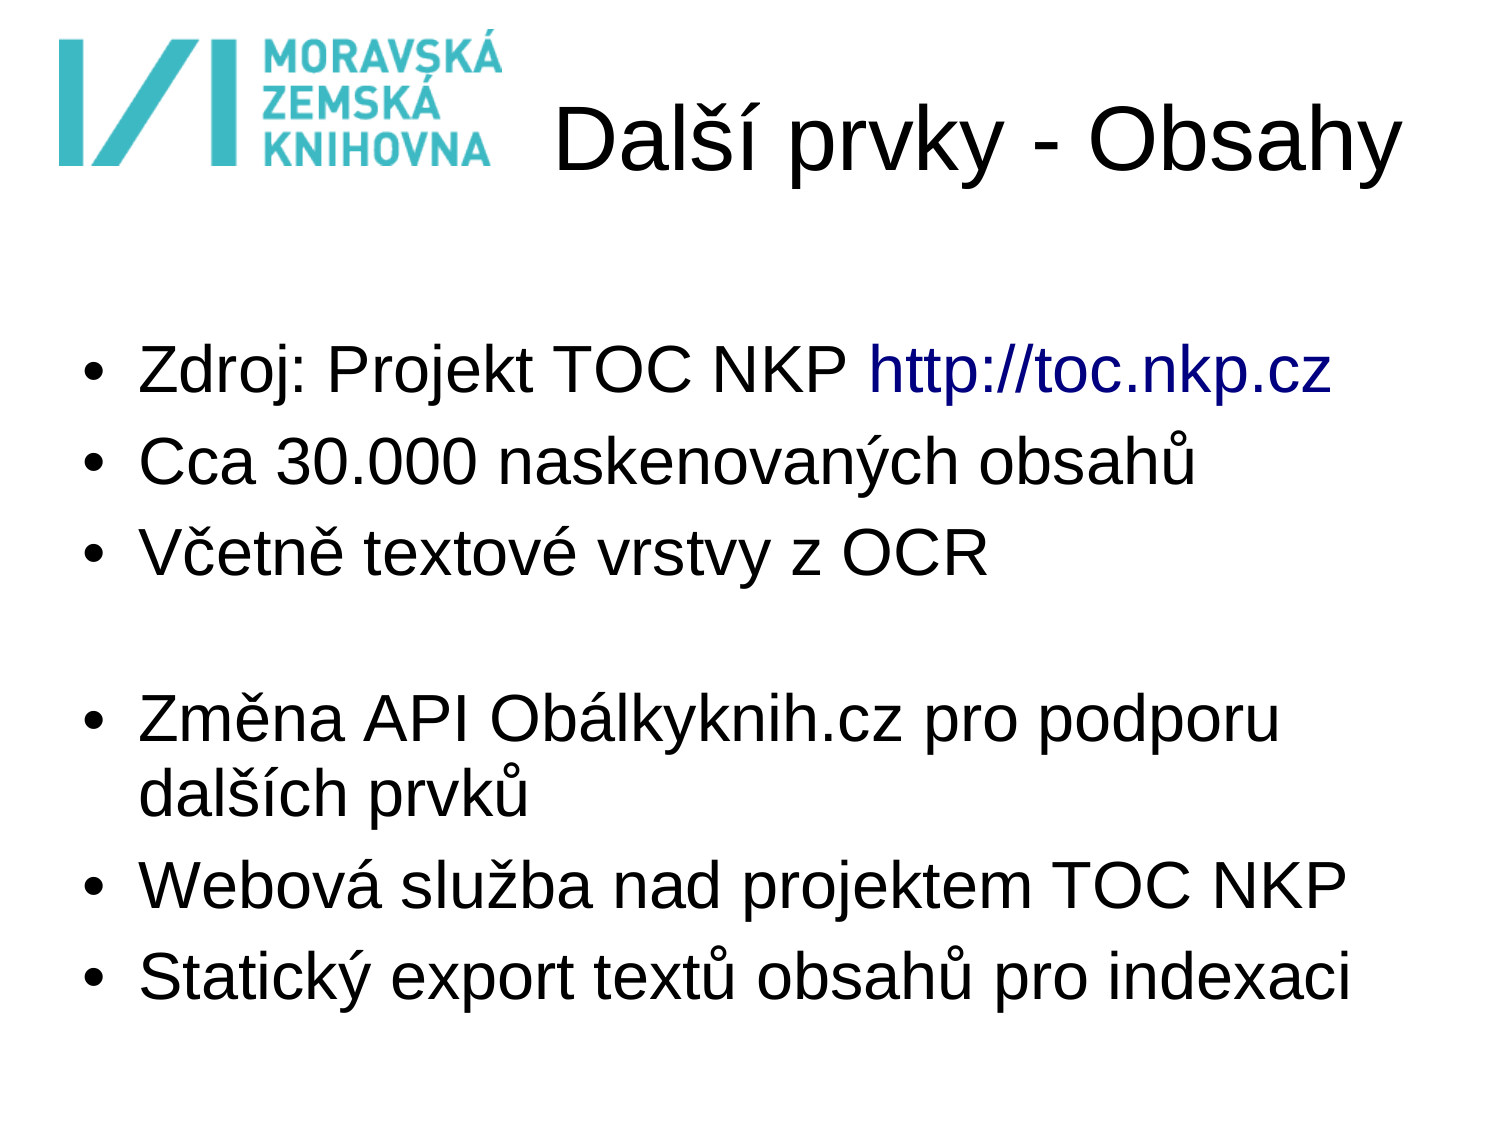

# Další prvky - Obsahy
Zdroj: Projekt TOC NKP http://toc.nkp.cz
Cca 30.000 naskenovaných obsahů
Včetně textové vrstvy z OCR
Změna API Obálkyknih.cz pro podporu dalších prvků
Webová služba nad projektem TOC NKP
Statický export textů obsahů pro indexaci